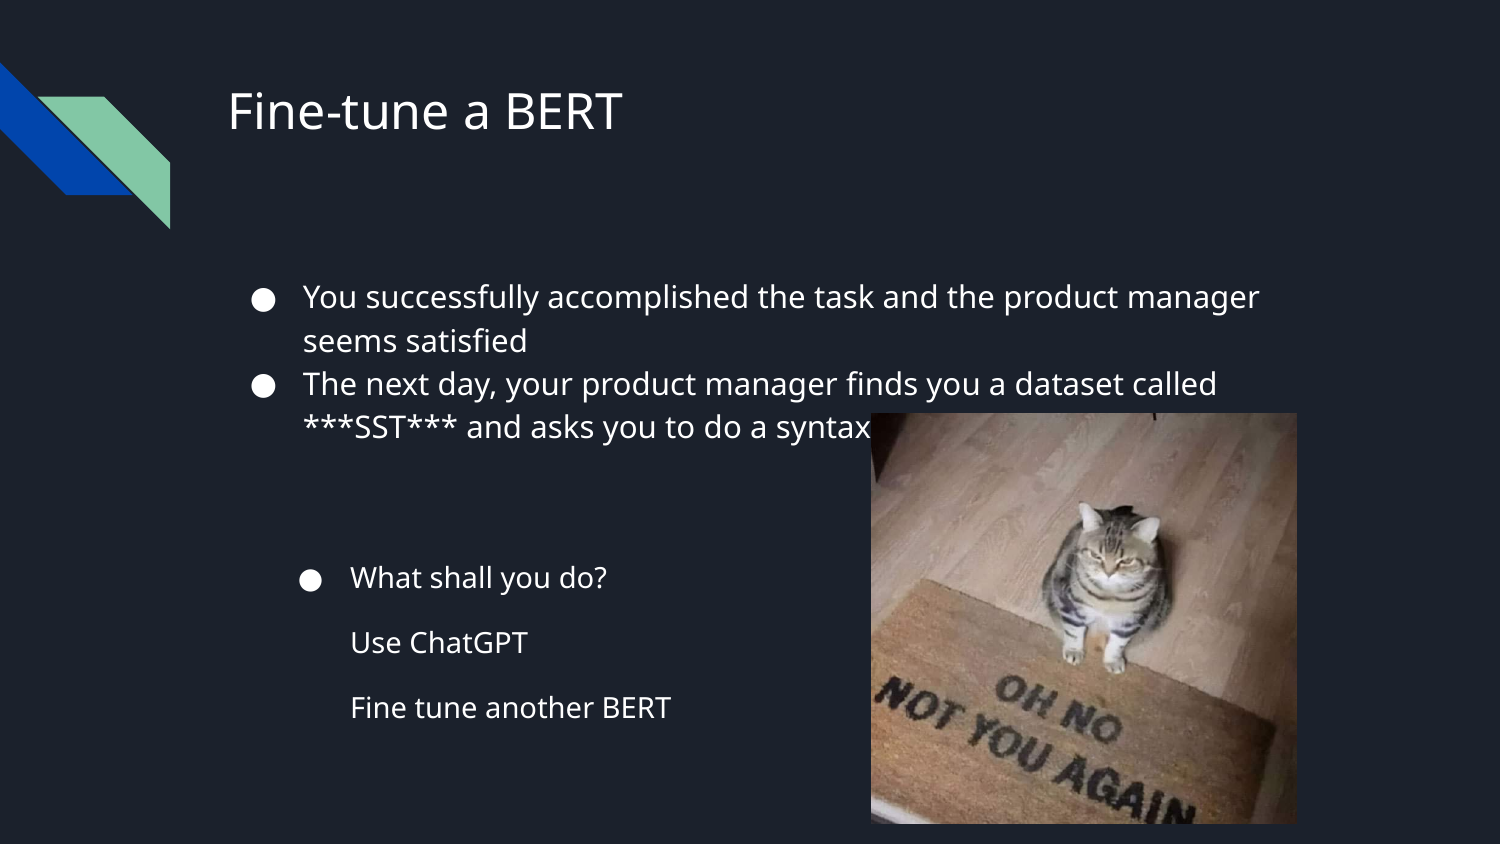

# Fine-tune a BERT
You successfully accomplished the task and the product manager seems satisfied
The next day, your product manager finds you a dataset called ***SST*** and asks you to do a syntaxe annotation job
What shall you do?
Use ChatGPT
	Fine tune another BERT